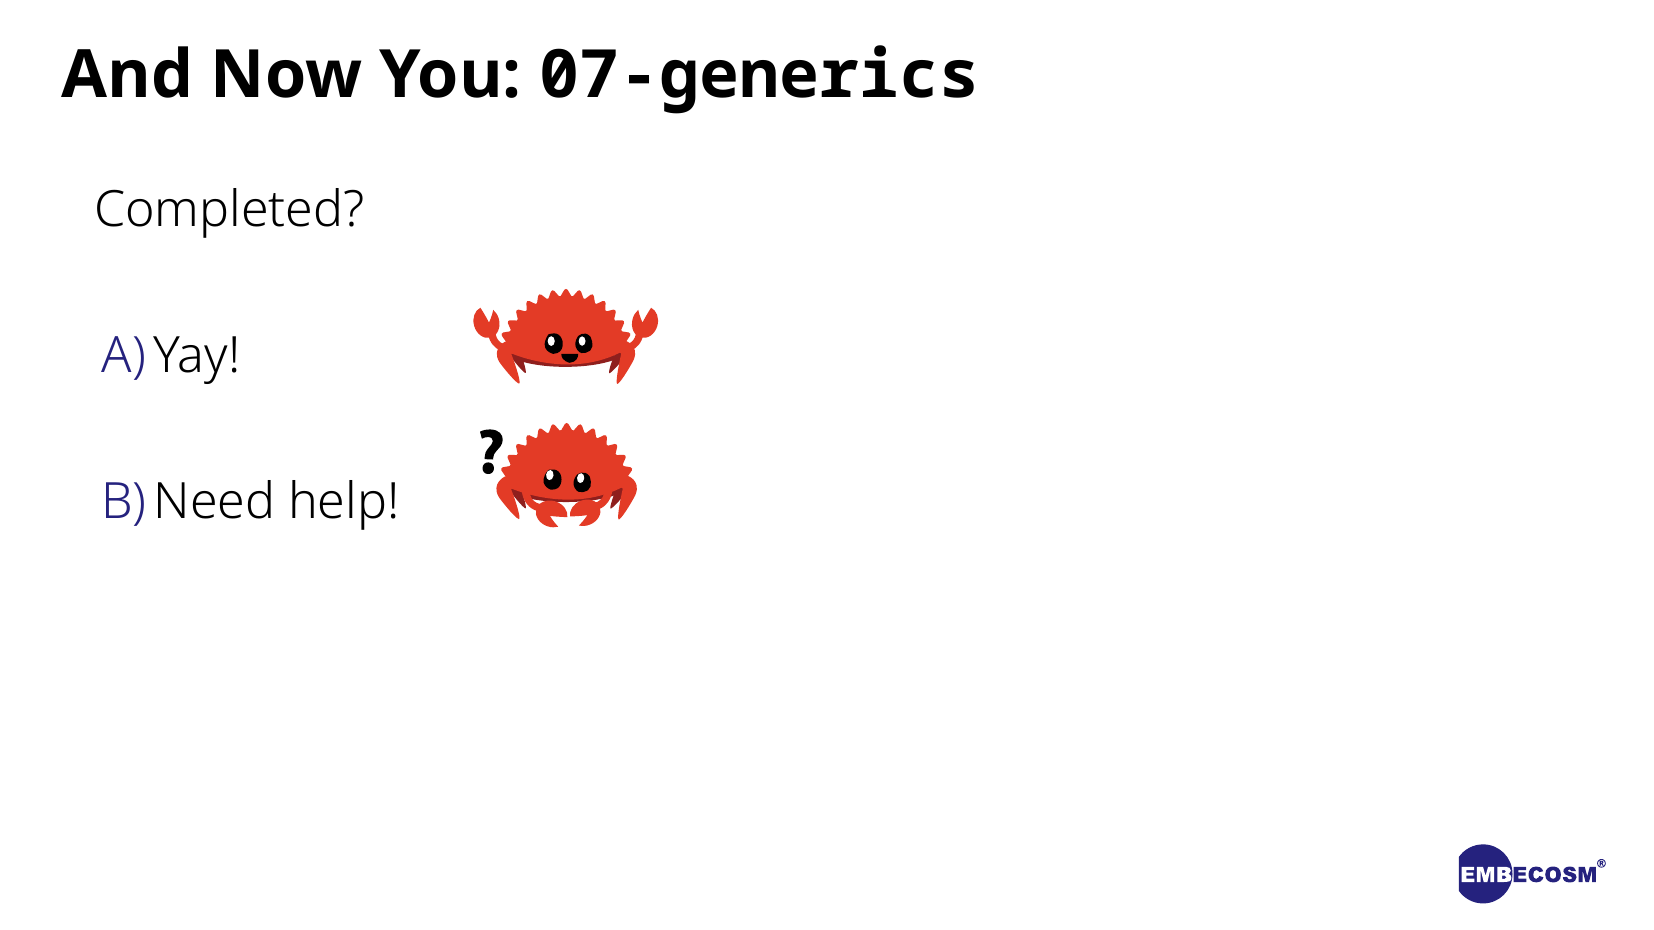

# And Now You: 07-generics
Completed?
Yay!
Need help!